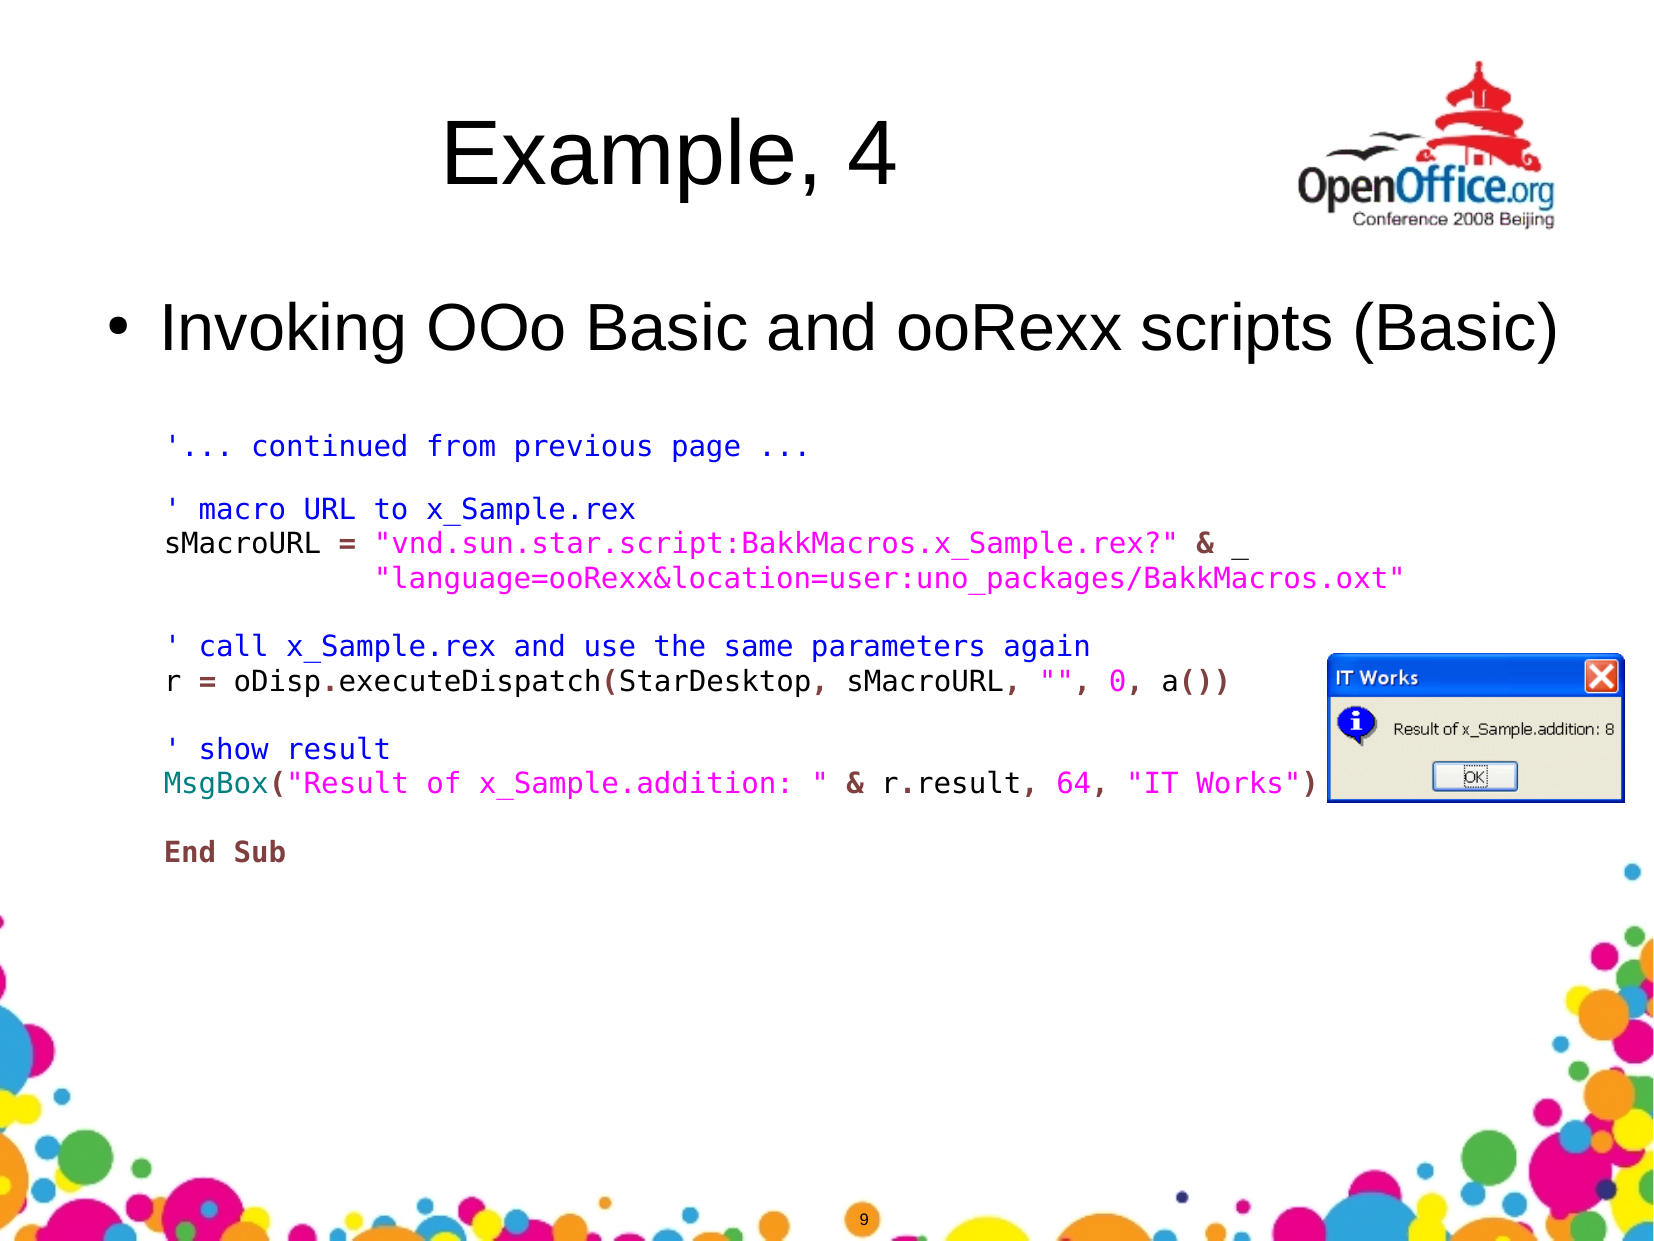

# Example, 4
Invoking OOo Basic and ooRexx scripts (Basic)
'... continued from previous page ...
' macro URL to x_Sample.rex
sMacroURL = "vnd.sun.star.script:BakkMacros.x_Sample.rex?" & _
 "language=ooRexx&location=user:uno_packages/BakkMacros.oxt"
' call x_Sample.rex and use the same parameters again
r = oDisp.executeDispatch(StarDesktop, sMacroURL, "", 0, a())
' show result
MsgBox("Result of x_Sample.addition: " & r.result, 64, "IT Works")
End Sub
9